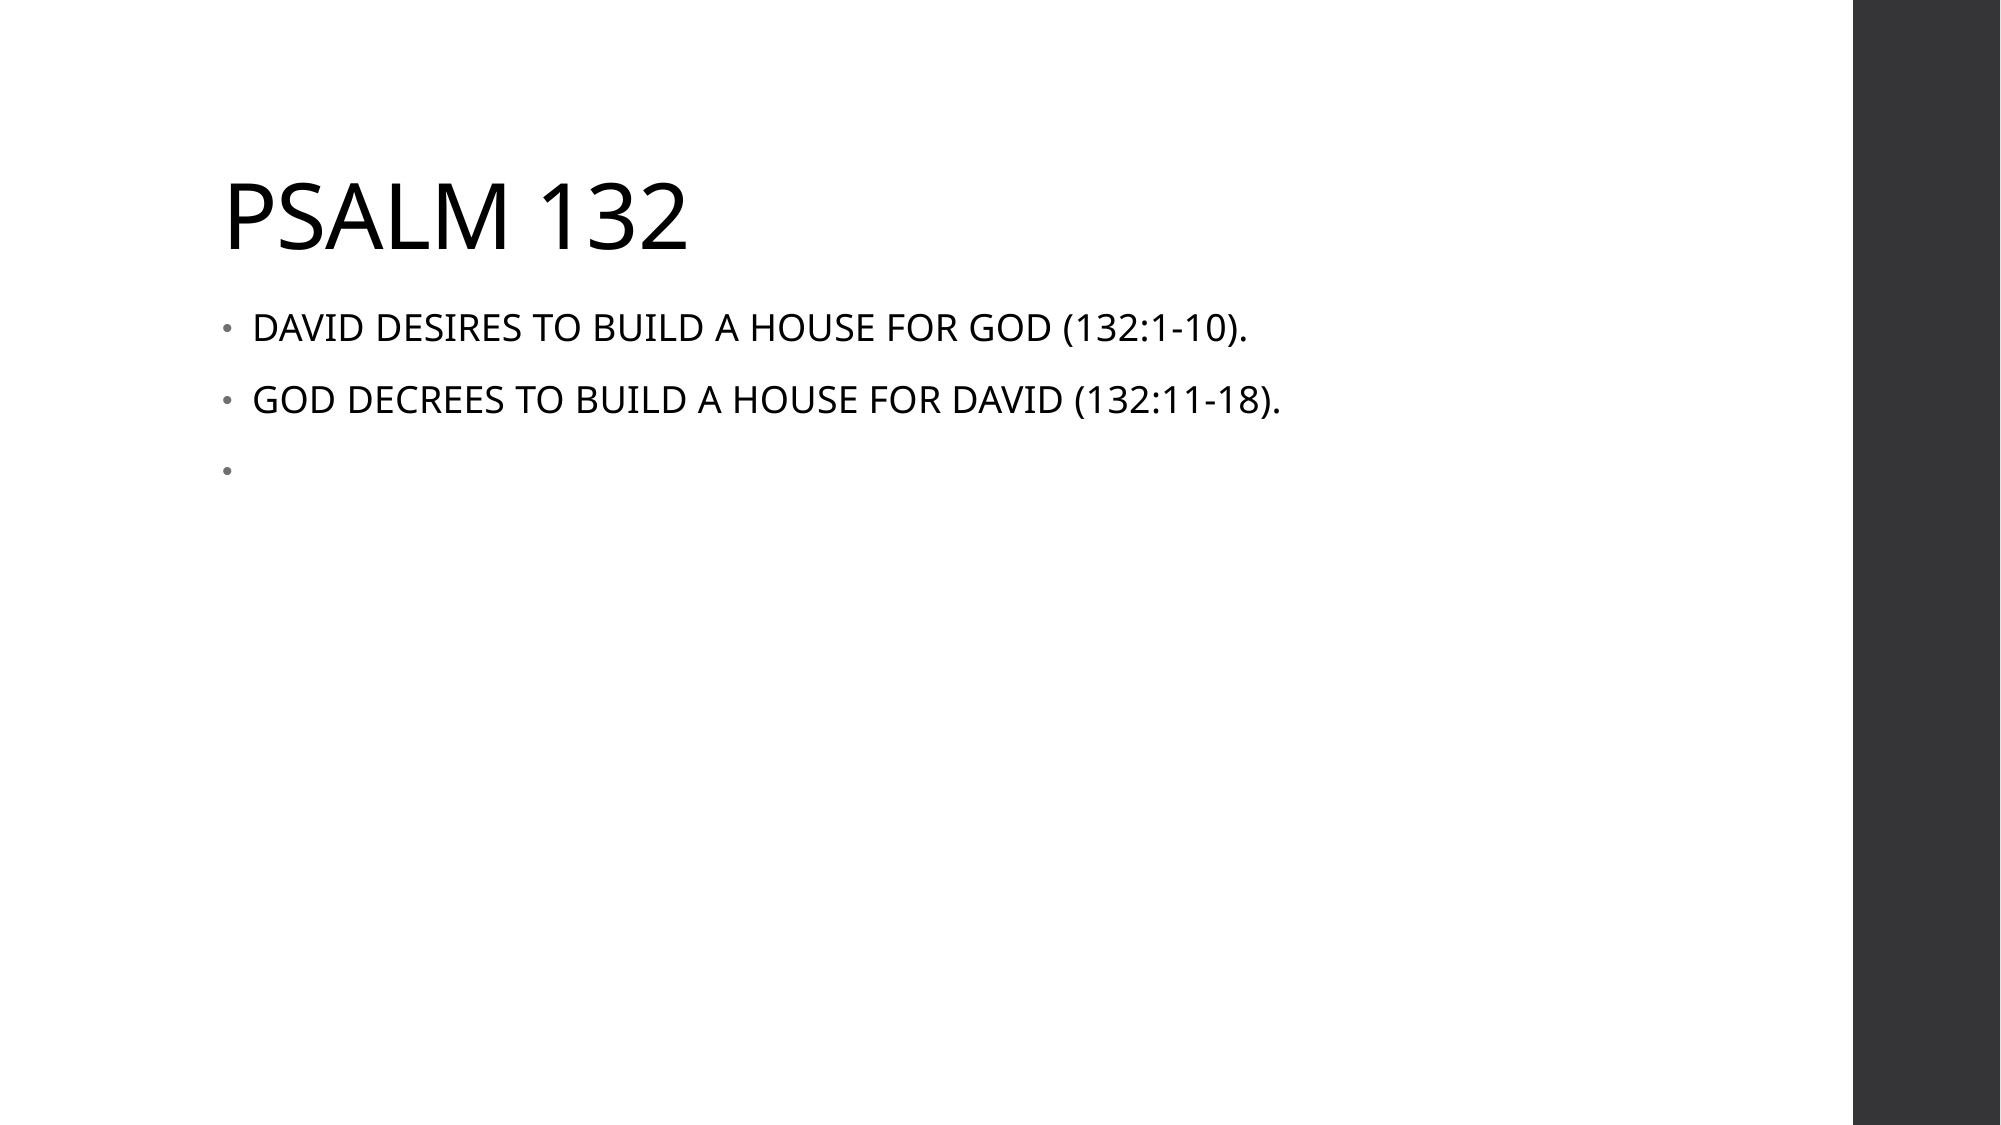

# PSALM 132
DAVID DESIRES TO BUILD A HOUSE FOR GOD (132:1-10).
GOD DECREES TO BUILD A HOUSE FOR DAVID (132:11-18).